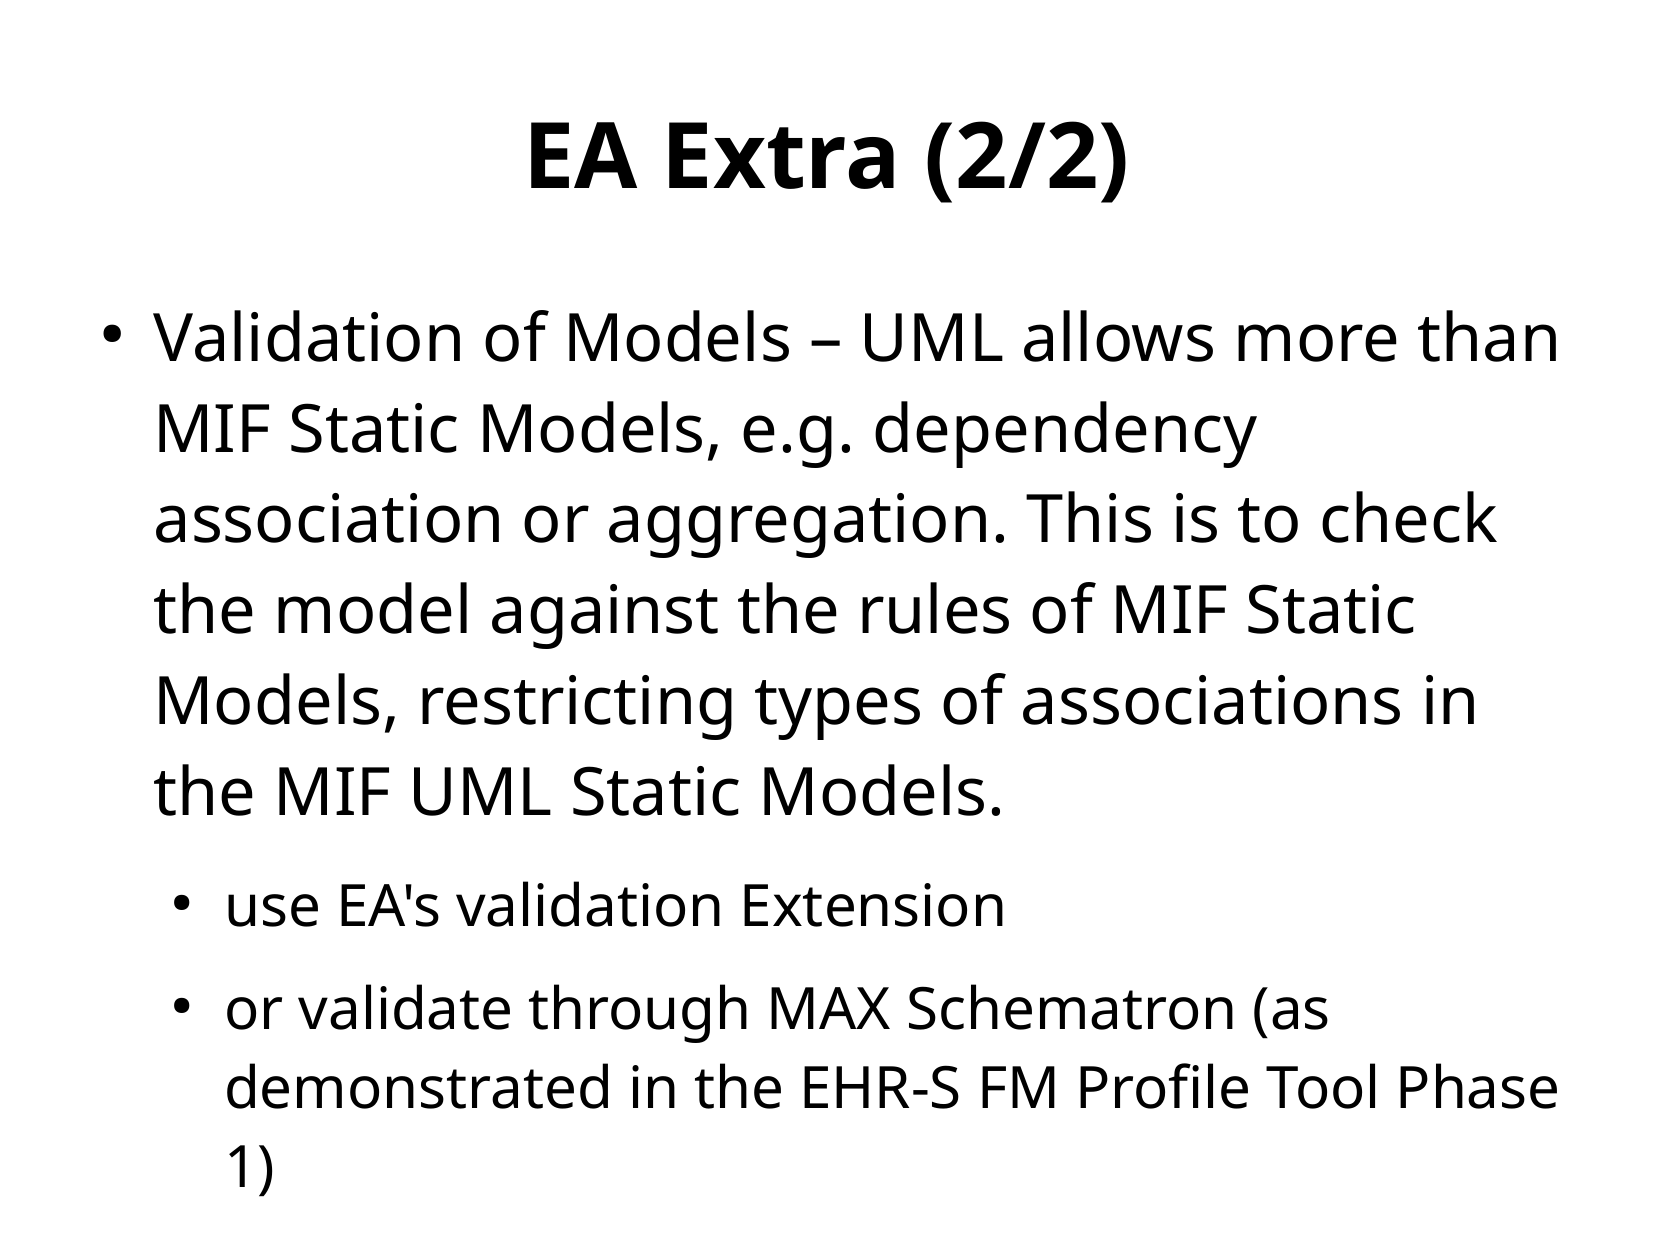

# EA Extra (2/2)
Validation of Models – UML allows more than MIF Static Models, e.g. dependency association or aggregation. This is to check the model against the rules of MIF Static Models, restricting types of associations in the MIF UML Static Models.
use EA's validation Extension
or validate through MAX Schematron (as demonstrated in the EHR-S FM Profile Tool Phase 1)